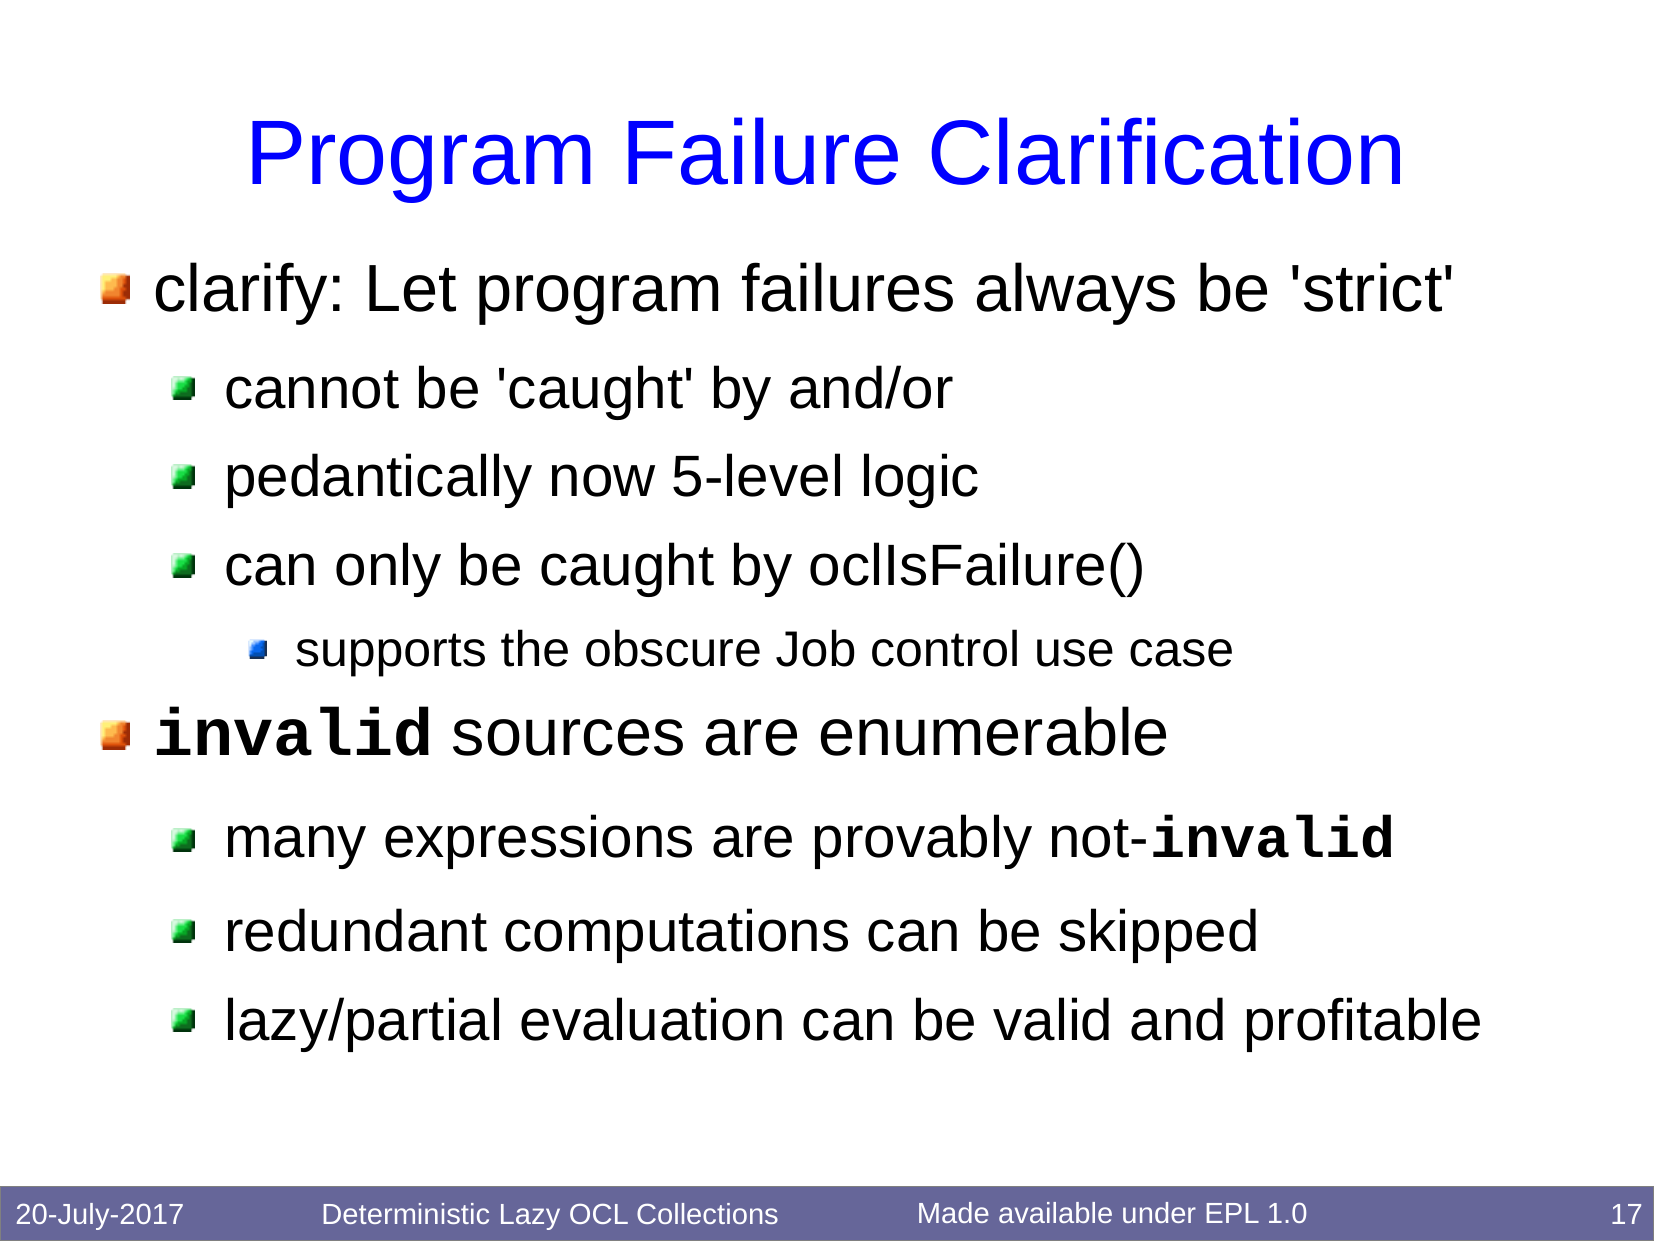

# Program Failure Clarification
clarify: Let program failures always be 'strict'
cannot be 'caught' by and/or
pedantically now 5-level logic
can only be caught by oclIsFailure()
supports the obscure Job control use case
invalid sources are enumerable
many expressions are provably not-invalid
redundant computations can be skipped
lazy/partial evaluation can be valid and profitable
20-July-2017
Deterministic Lazy OCL Collections
17